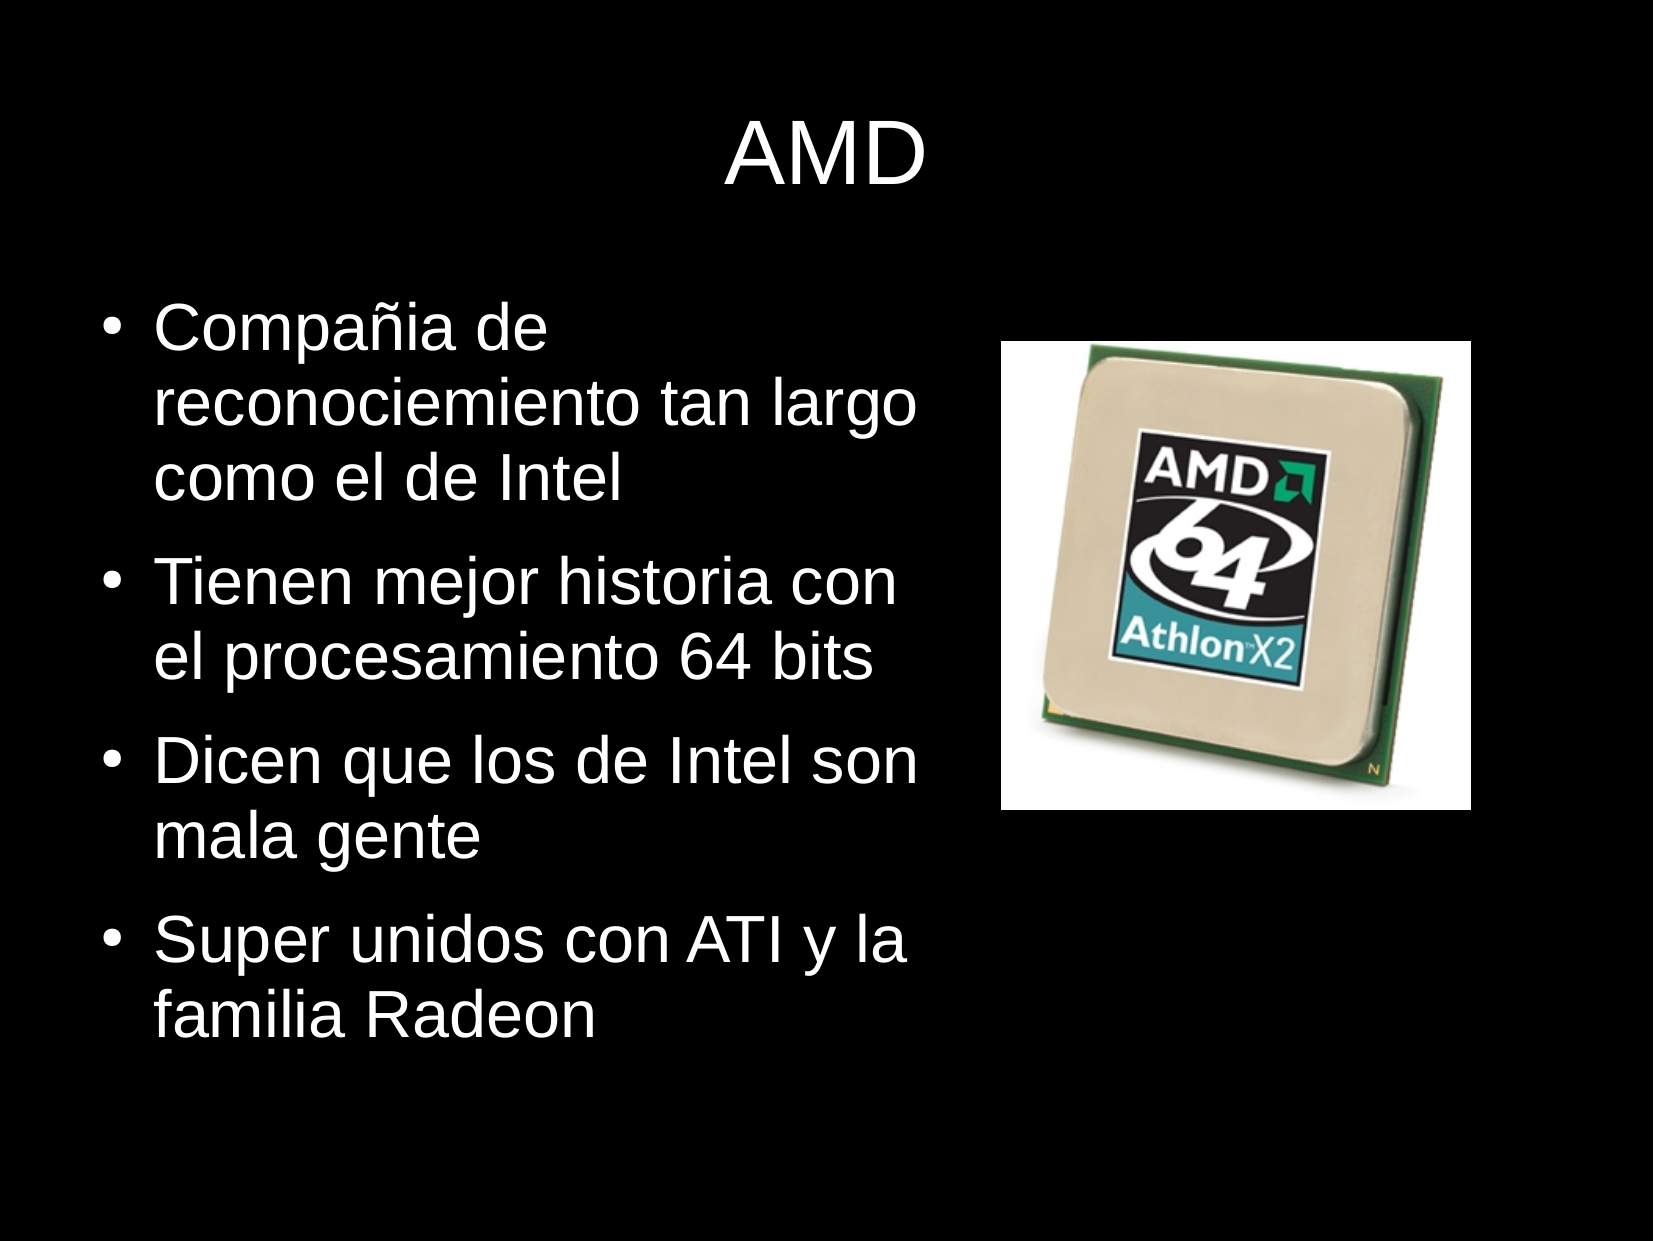

# AMD
Compañia de reconociemiento tan largo como el de Intel
Tienen mejor historia con el procesamiento 64 bits
Dicen que los de Intel son mala gente
Super unidos con ATI y la familia Radeon